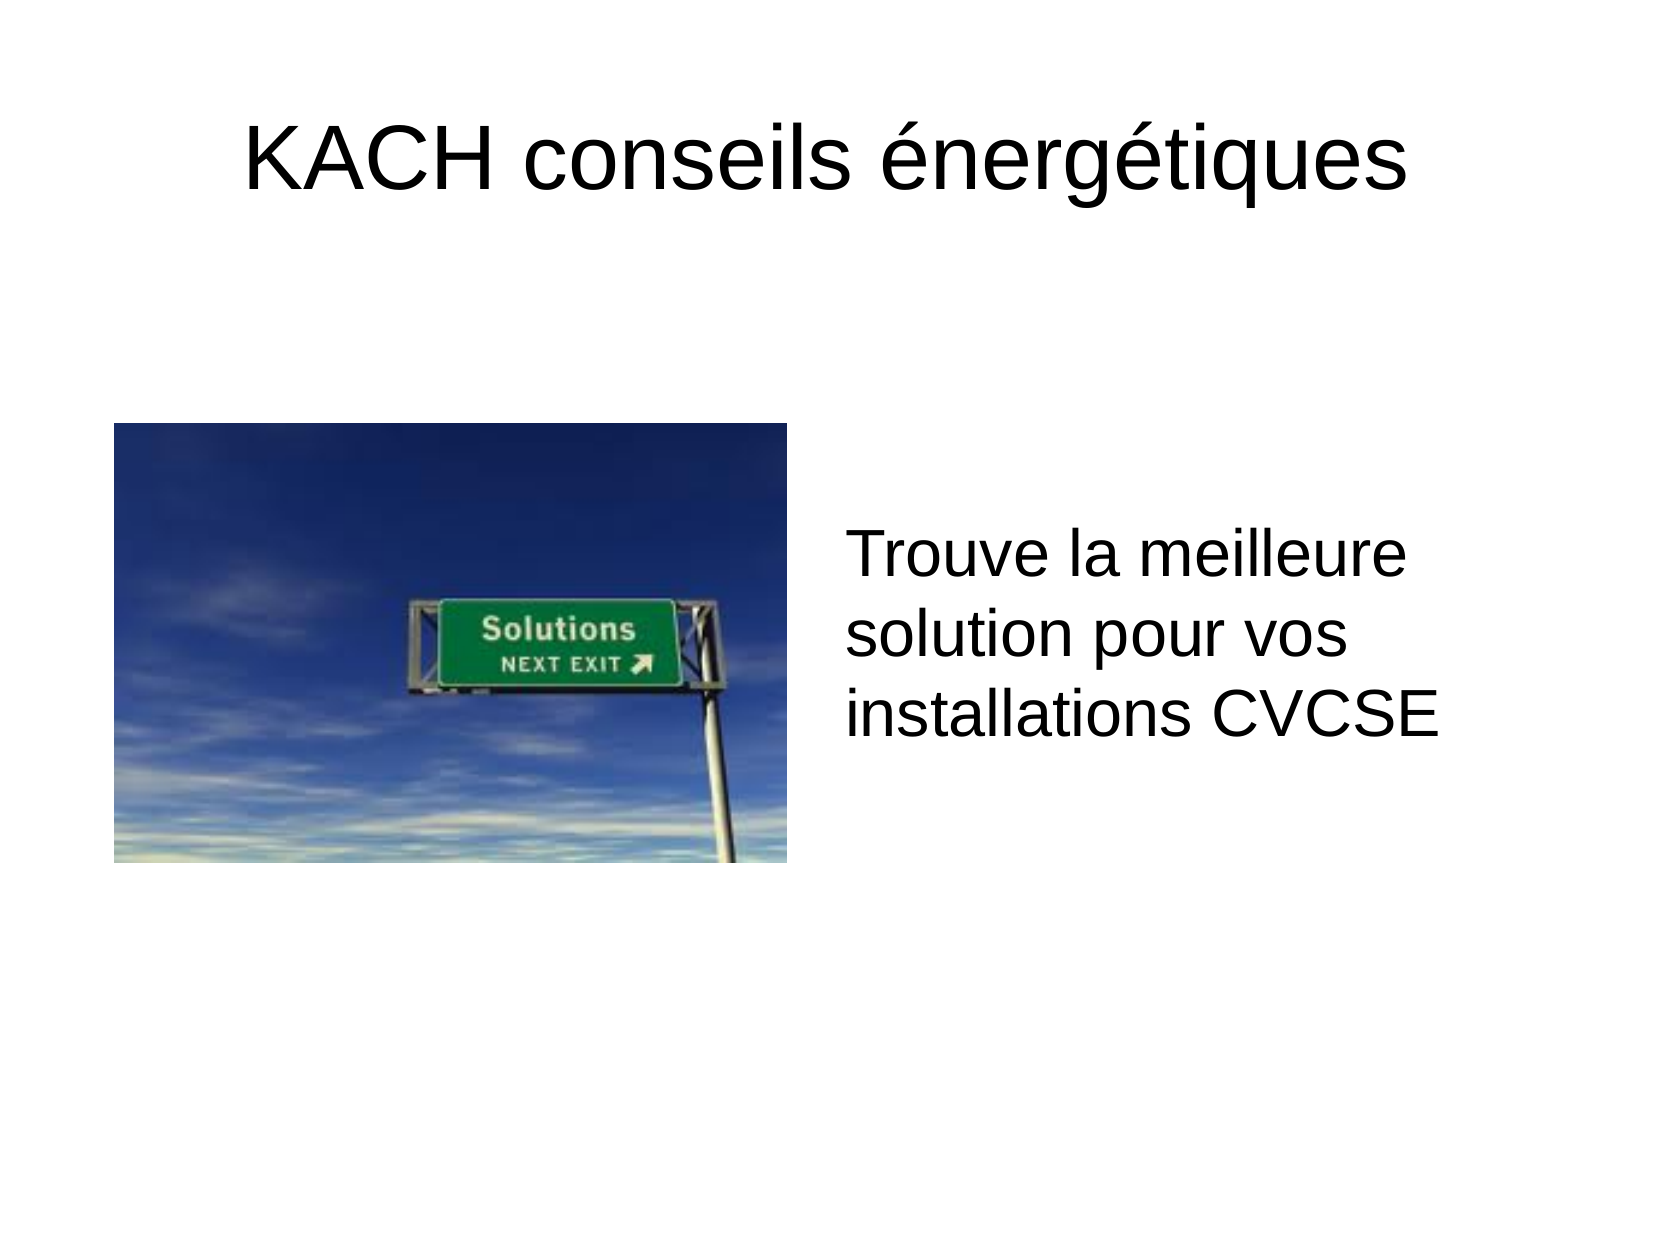

# KACH conseils énergétiques
Trouve la meilleure solution pour vos installations CVCSE